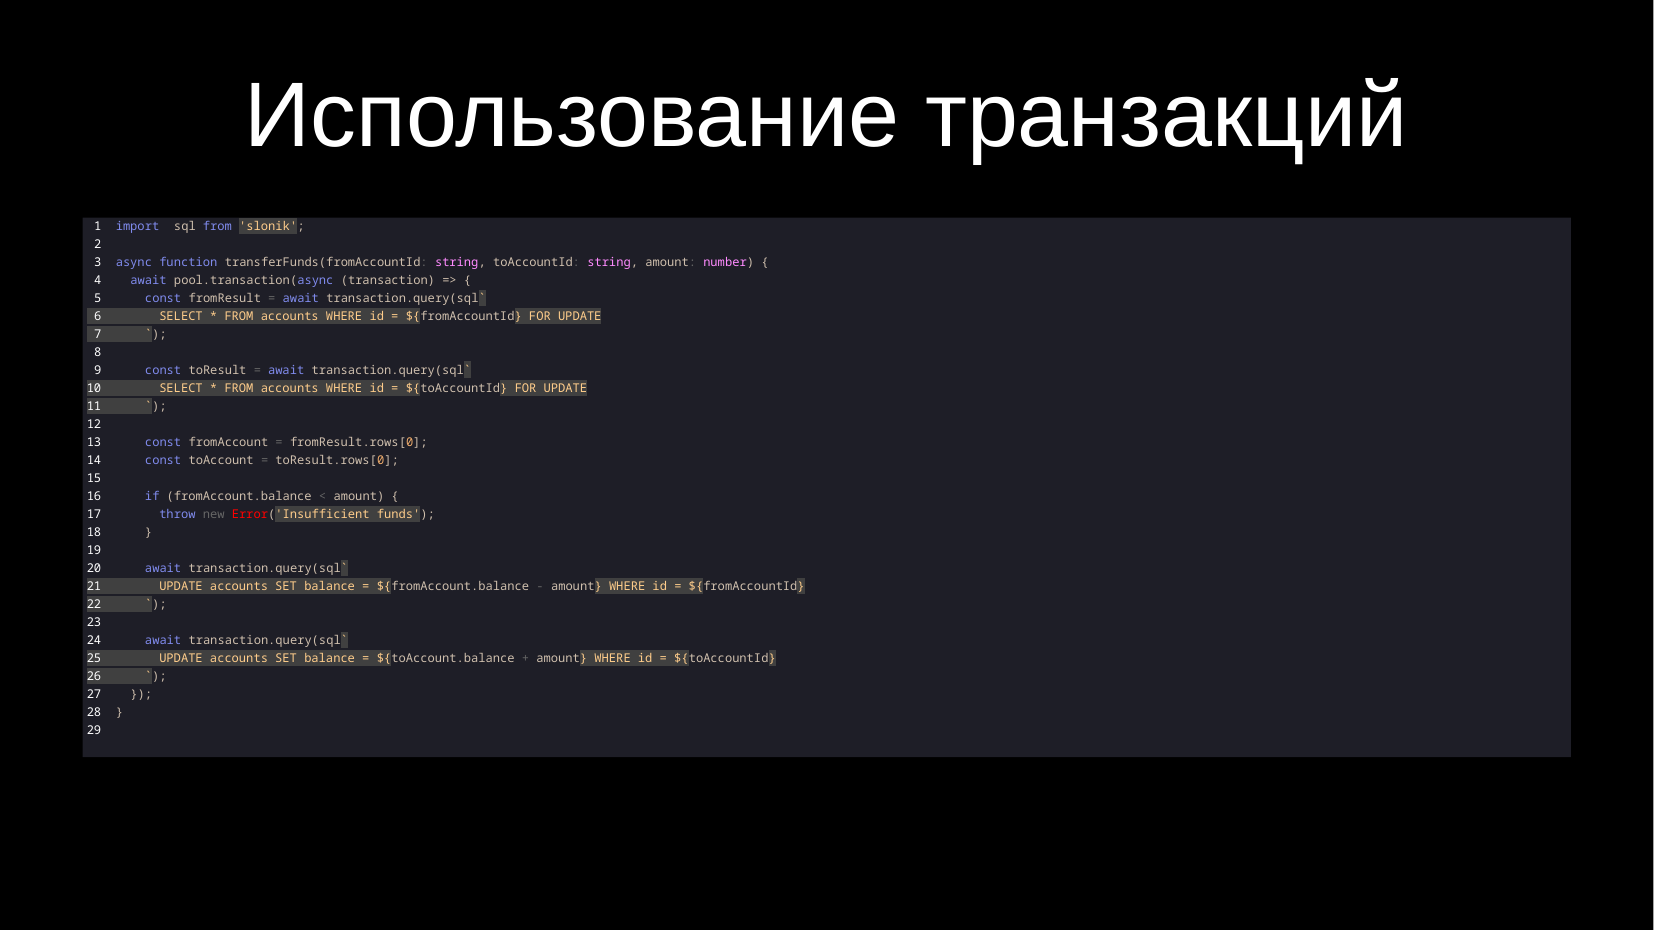

# Использование транзакций
 1 import sql from 'slonik';
 2
 3 async function transferFunds(fromAccountId: string, toAccountId: string, amount: number) {
 4 await pool.transaction(async (transaction) => {
 5 const fromResult = await transaction.query(sql`
 6 SELECT * FROM accounts WHERE id = ${fromAccountId} FOR UPDATE
 7 `);
 8
 9 const toResult = await transaction.query(sql`
10 SELECT * FROM accounts WHERE id = ${toAccountId} FOR UPDATE
11 `);
12
13 const fromAccount = fromResult.rows[0];
14 const toAccount = toResult.rows[0];
15
16 if (fromAccount.balance < amount) {
17 throw new Error('Insufficient funds');
18 }
19
20 await transaction.query(sql`
21 UPDATE accounts SET balance = ${fromAccount.balance - amount} WHERE id = ${fromAccountId}
22 `);
23
24 await transaction.query(sql`
25 UPDATE accounts SET balance = ${toAccount.balance + amount} WHERE id = ${toAccountId}
26 `);
27 });
28 }
29